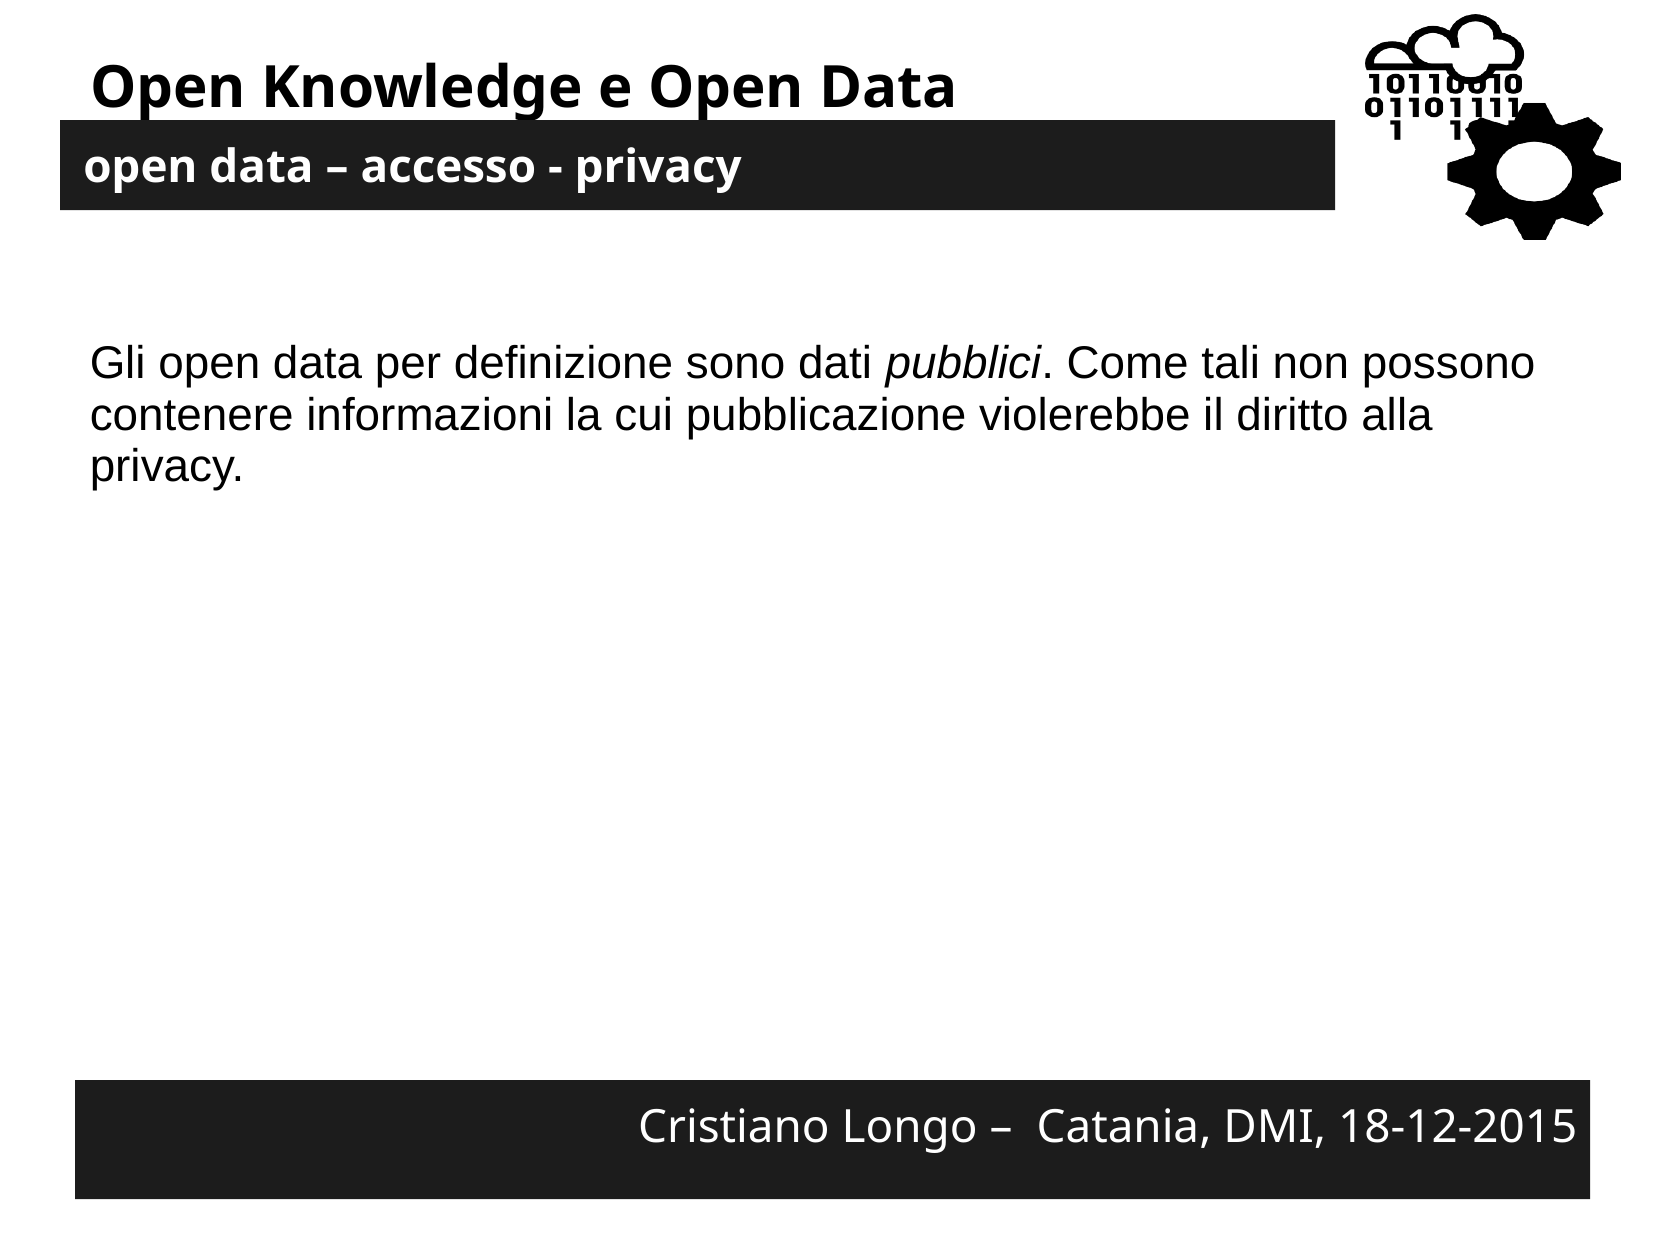

# Open Knowledge e Open Data
 open data – accesso - privacy
Gli open data per definizione sono dati pubblici. Come tali non possono contenere informazioni la cui pubblicazione violerebbe il diritto alla privacy.
 Cristiano Longo – Catania, DMI, 18-12-2015